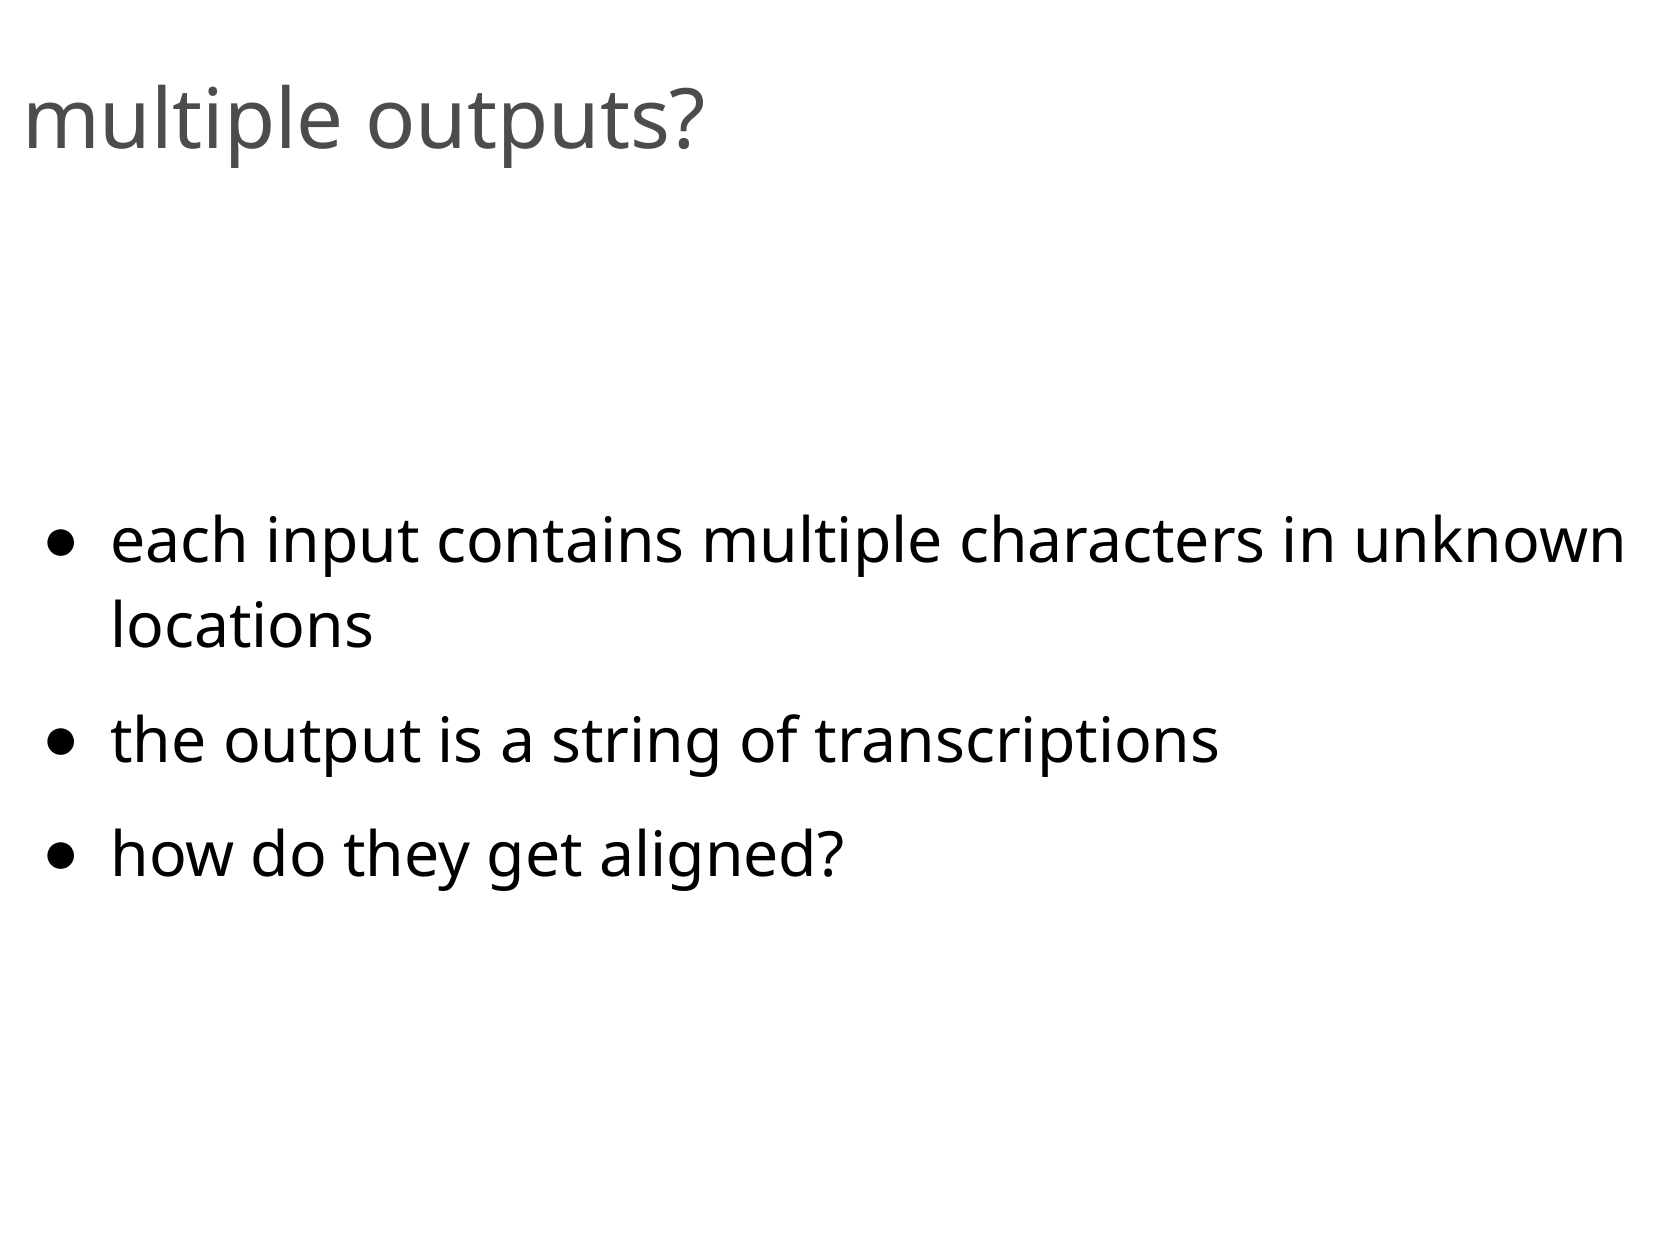

# multiple outputs?
each input contains multiple characters in unknown locations
the output is a string of transcriptions
how do they get aligned?